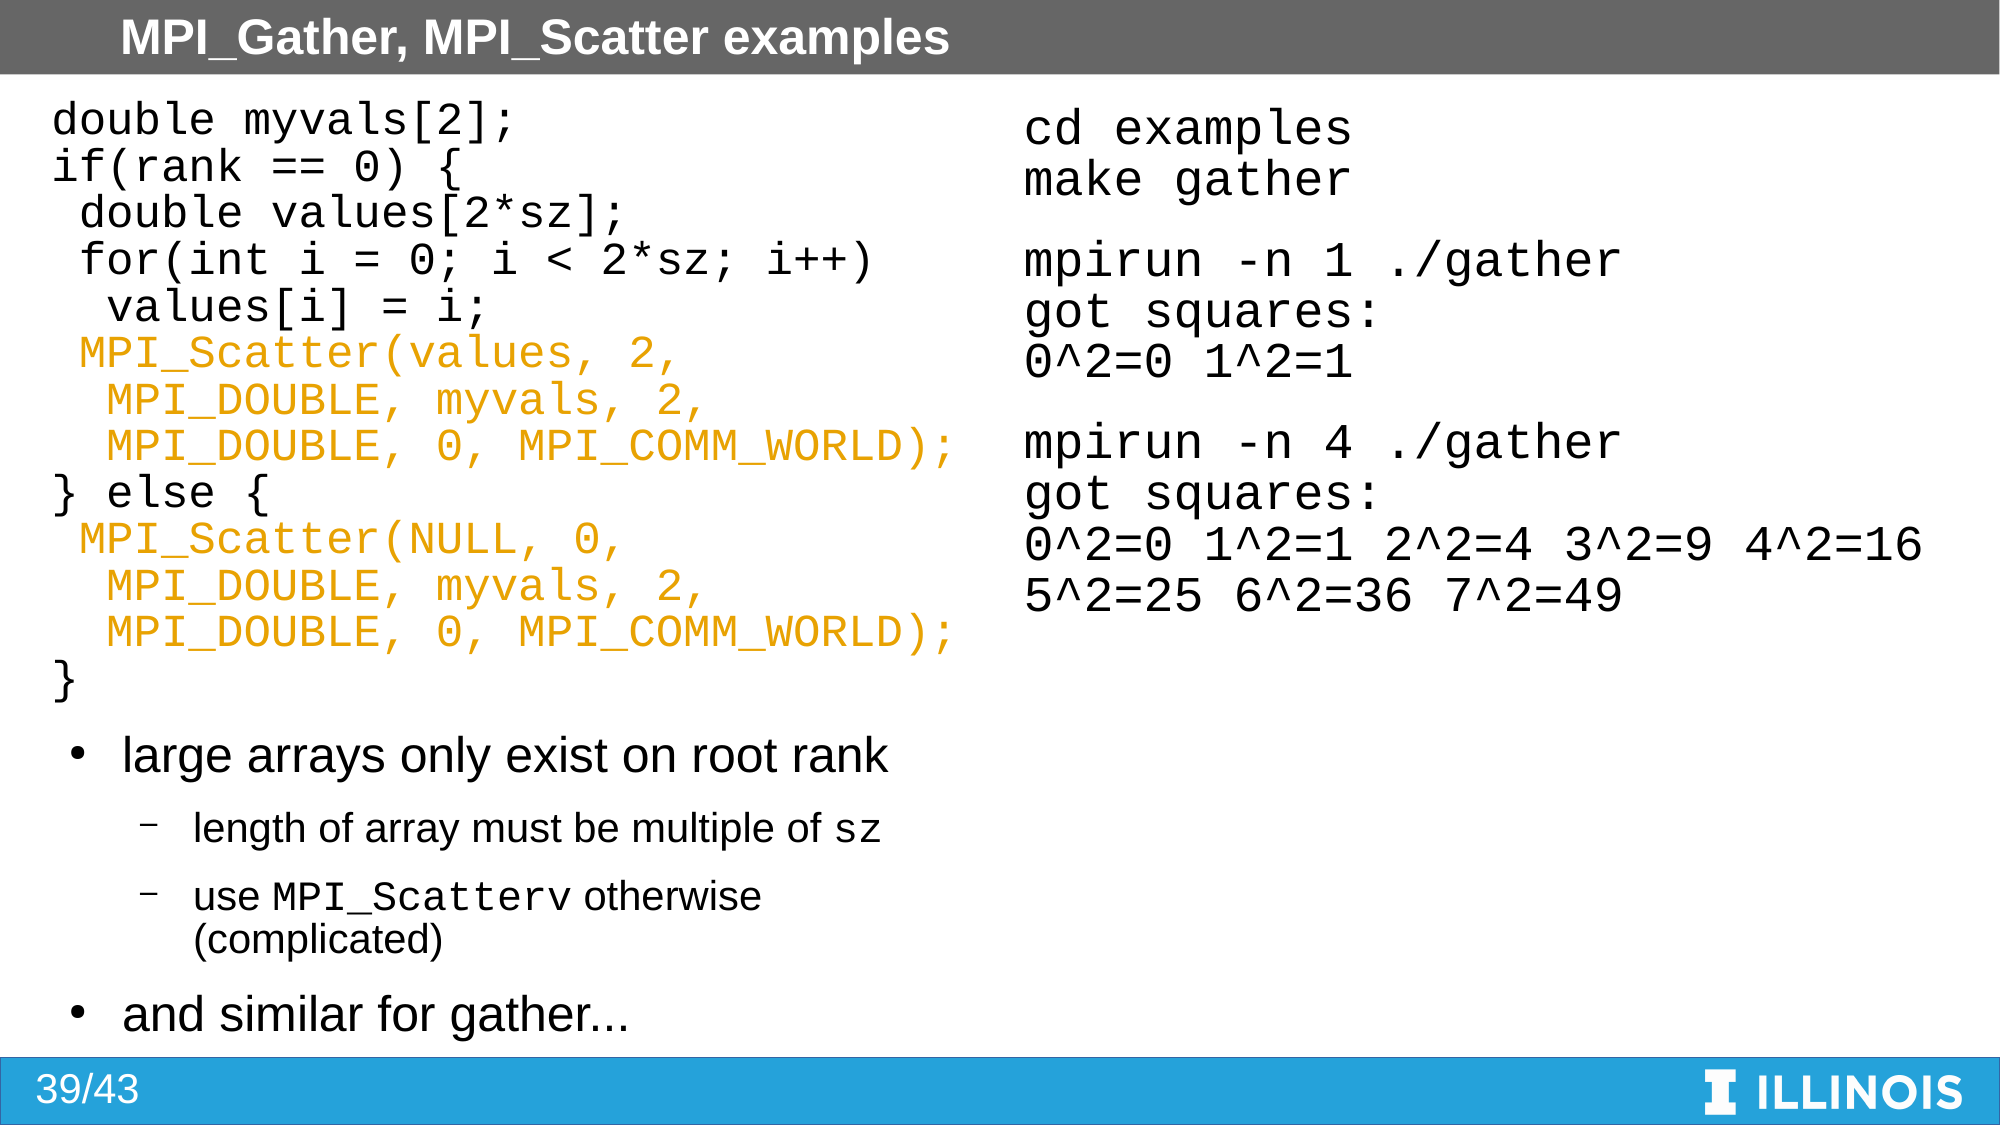

# MPI_Gather, MPI_Scatter examples
double myvals[2];
if(rank == 0) {
 double values[2*sz];
 for(int i = 0; i < 2*sz; i++)
 values[i] = i;
 MPI_Scatter(values, 2,
 MPI_DOUBLE, myvals, 2,
 MPI_DOUBLE, 0, MPI_COMM_WORLD);
} else {
 MPI_Scatter(NULL, 0,
 MPI_DOUBLE, myvals, 2,
 MPI_DOUBLE, 0, MPI_COMM_WORLD);
}
large arrays only exist on root rank
length of array must be multiple of sz
use MPI_Scatterv otherwise (complicated)
and similar for gather...
cd examples
make gather
mpirun -n 1 ./gather
got squares:
0^2=0 1^2=1
mpirun -n 4 ./gather
got squares:
0^2=0 1^2=1 2^2=4 3^2=9 4^2=16 5^2=25 6^2=36 7^2=49